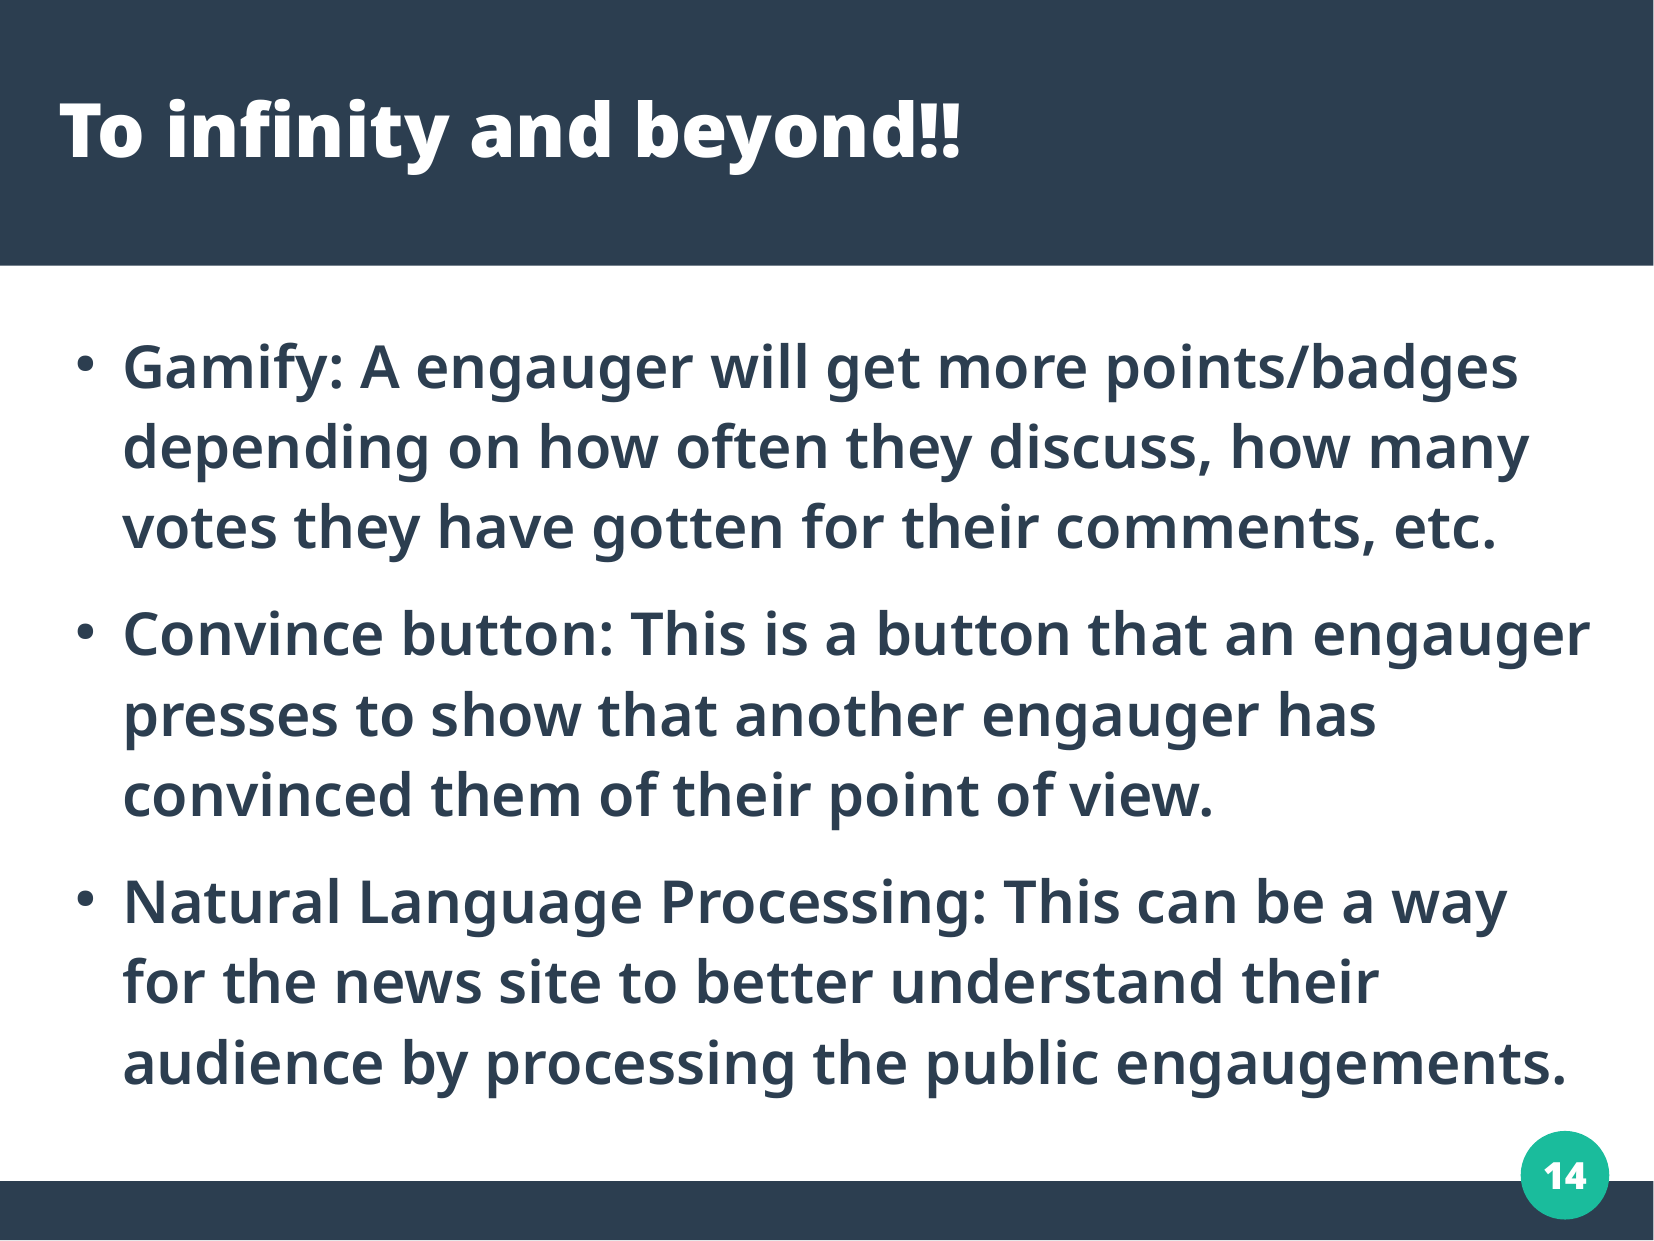

# To infinity and beyond!!
Gamify: A engauger will get more points/badges depending on how often they discuss, how many votes they have gotten for their comments, etc.
Convince button: This is a button that an engauger presses to show that another engauger has convinced them of their point of view.
Natural Language Processing: This can be a way for the news site to better understand their audience by processing the public engaugements.
14